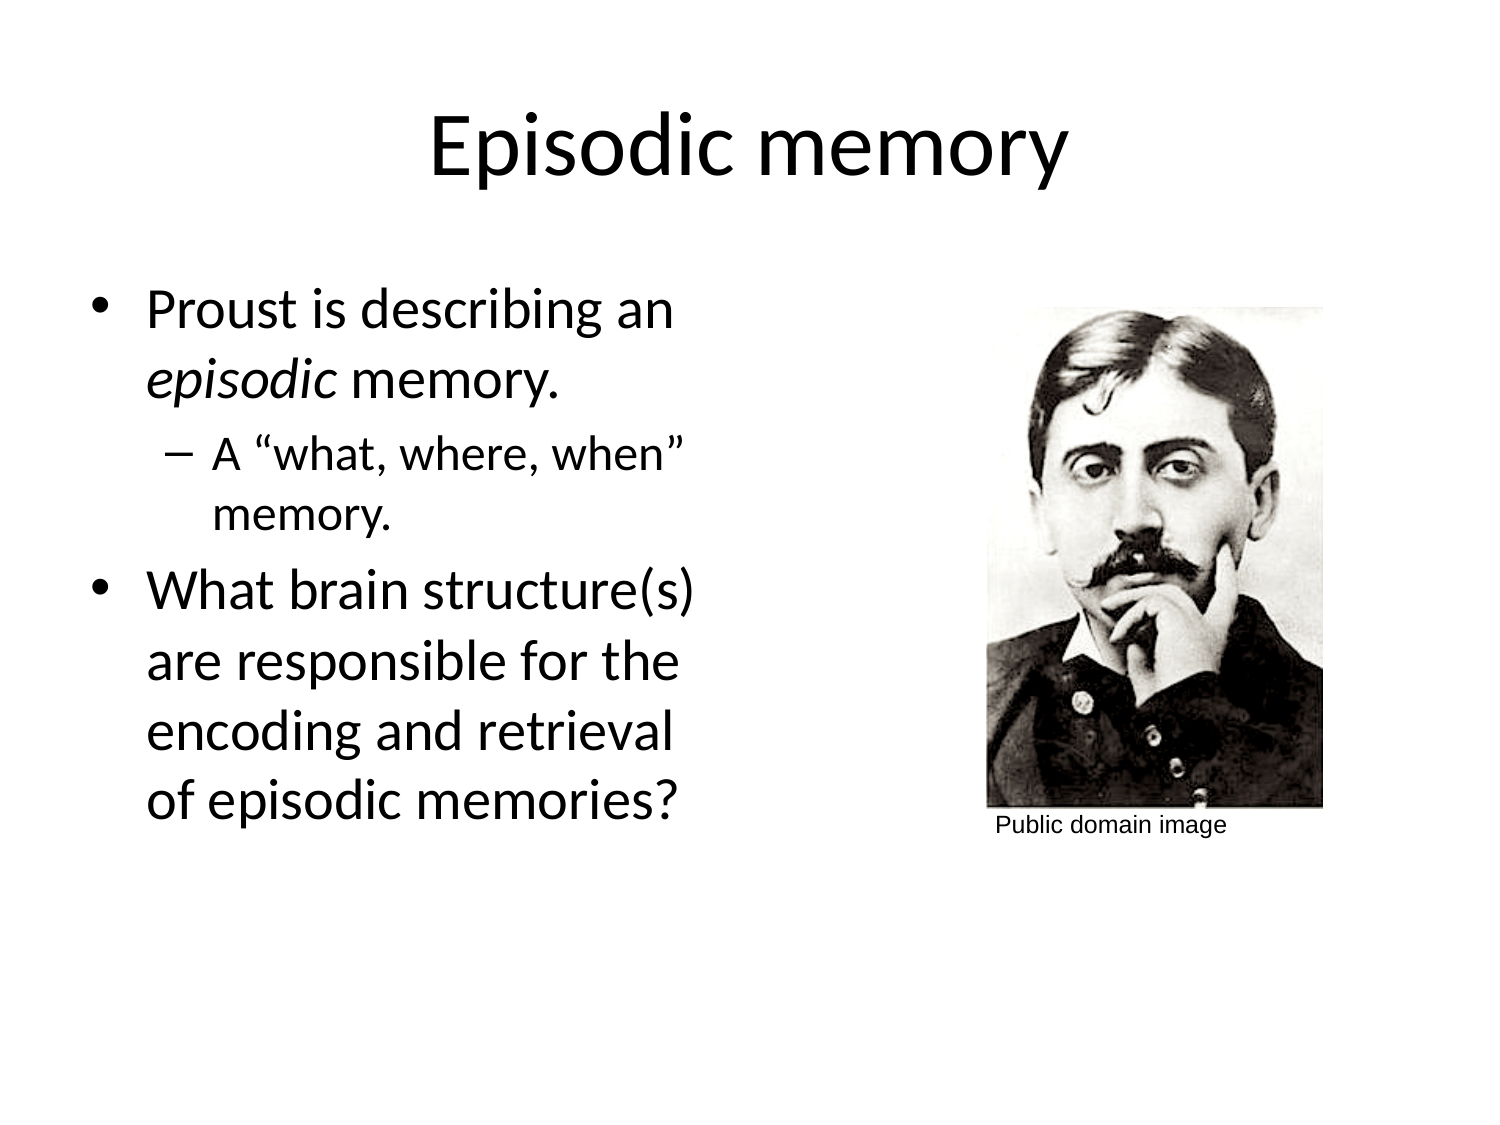

# Episodic memory
Proust is describing an episodic memory.
A “what, where, when” memory.
What brain structure(s) are responsible for the encoding and retrieval of episodic memories?
Public domain image